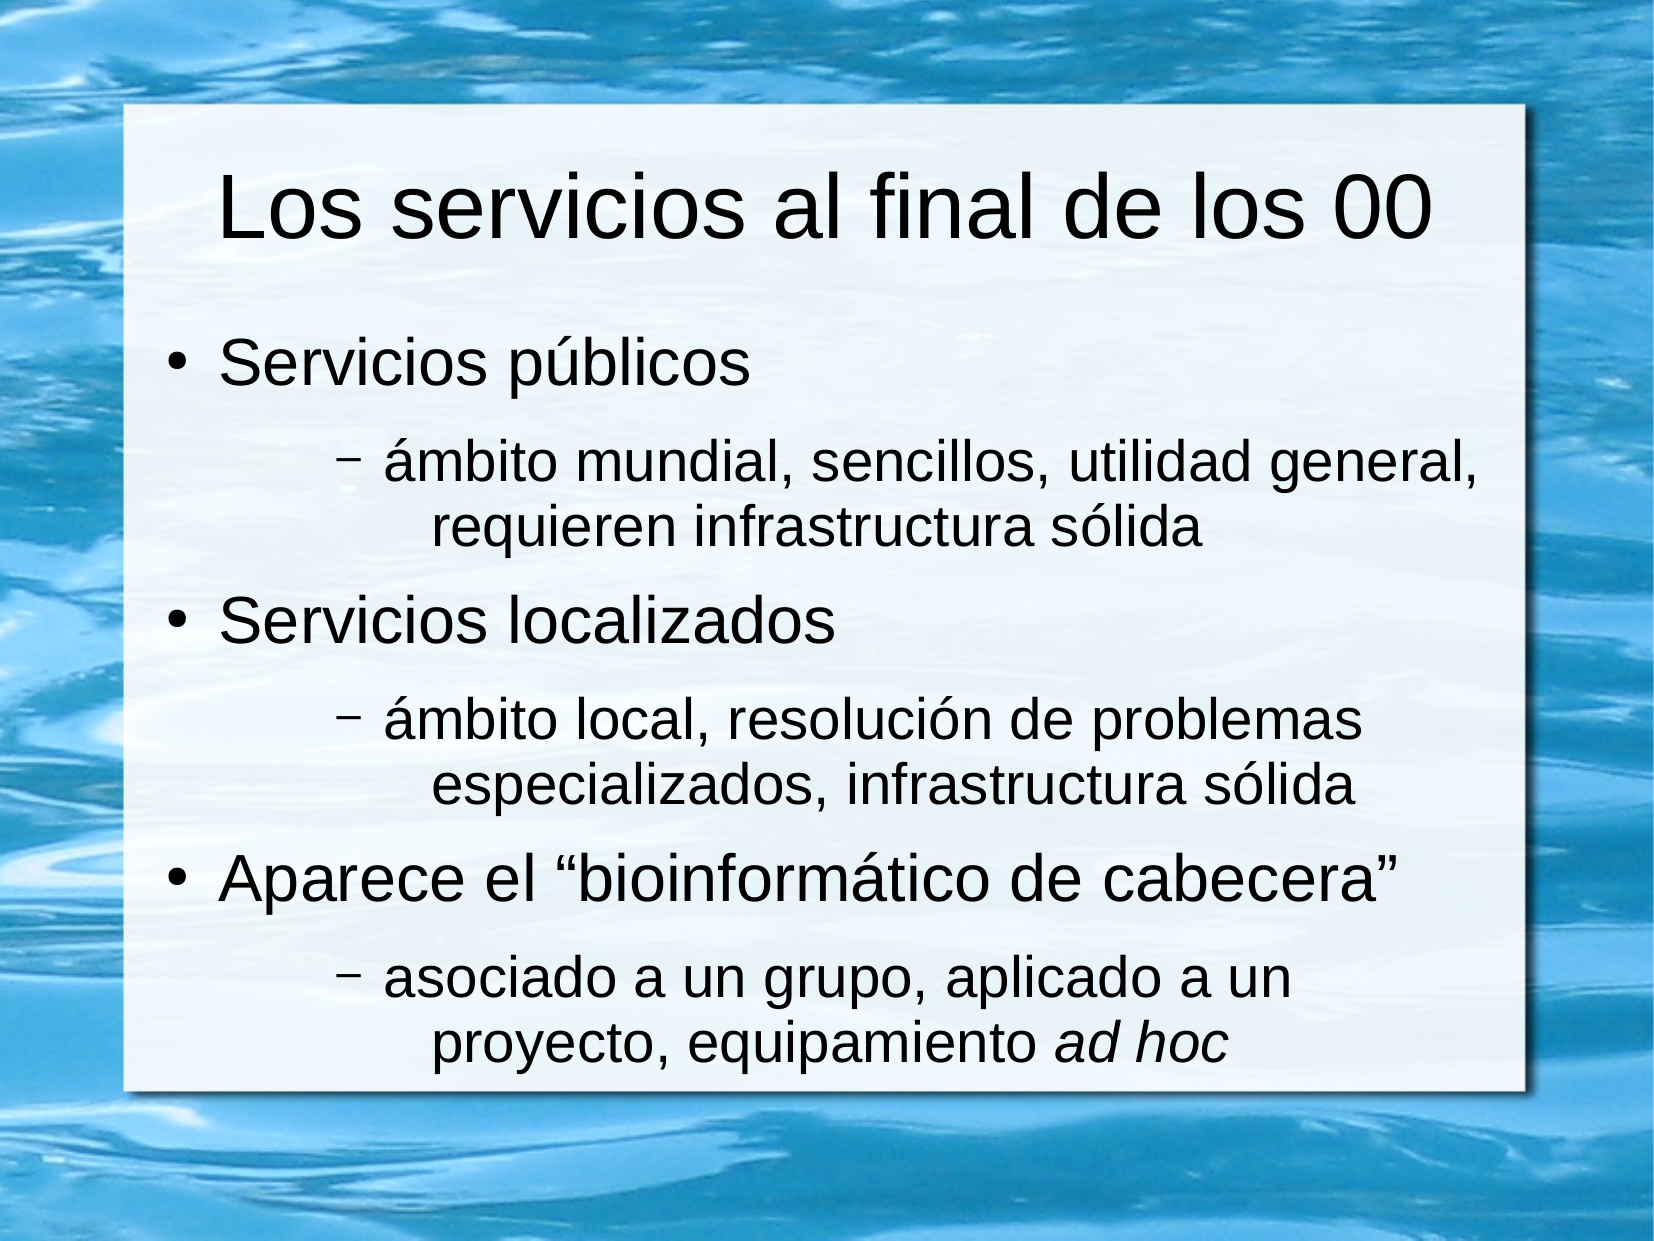

# Los servicios al final de los 00
Servicios públicos
ámbito mundial, sencillos, utilidad general, requieren infrastructura sólida
Servicios localizados
ámbito local, resolución de problemas especializados, infrastructura sólida
Aparece el “bioinformático de cabecera”
asociado a un grupo, aplicado a un proyecto, equipamiento ad hoc